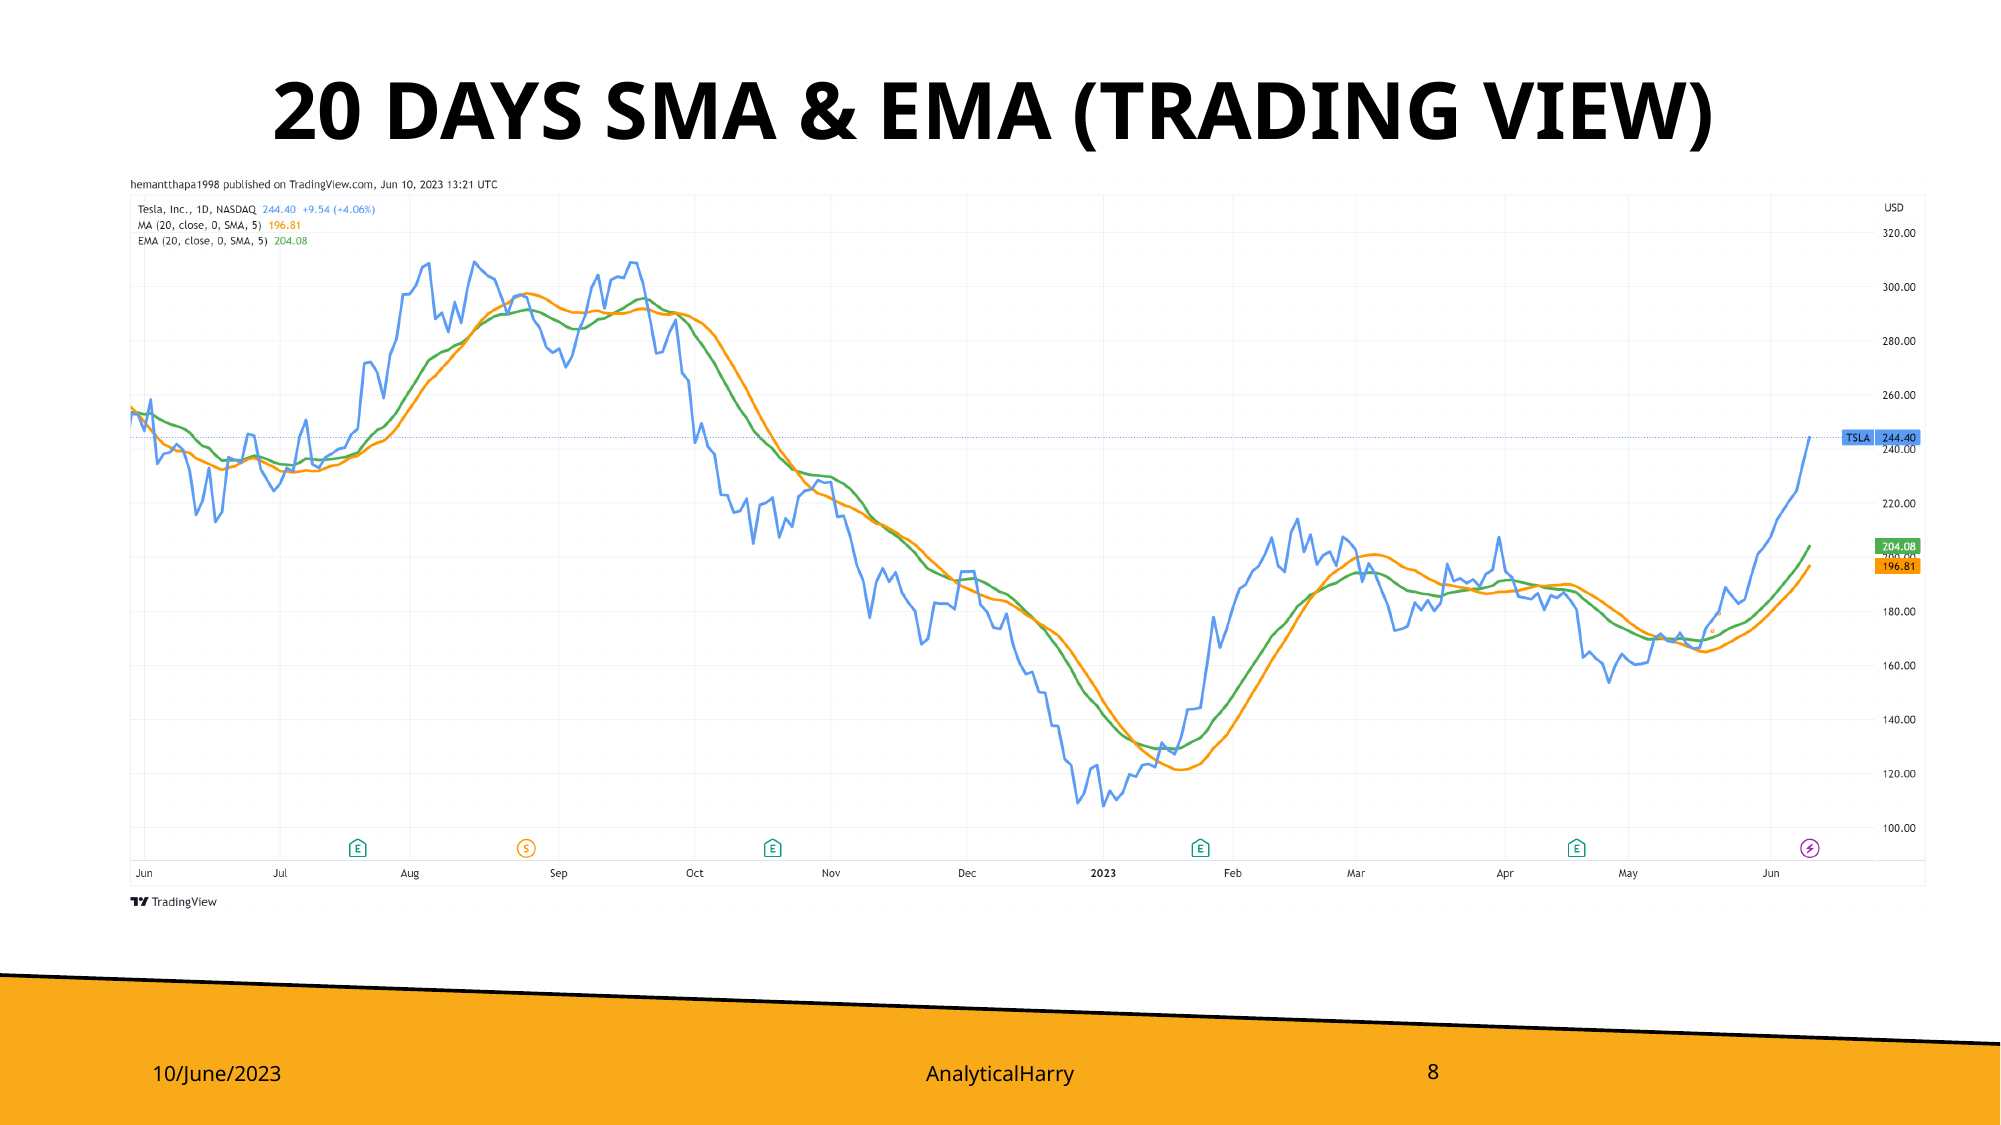

# 20 days sma & ema (trading view)
10/June/2023
AnalyticalHarry